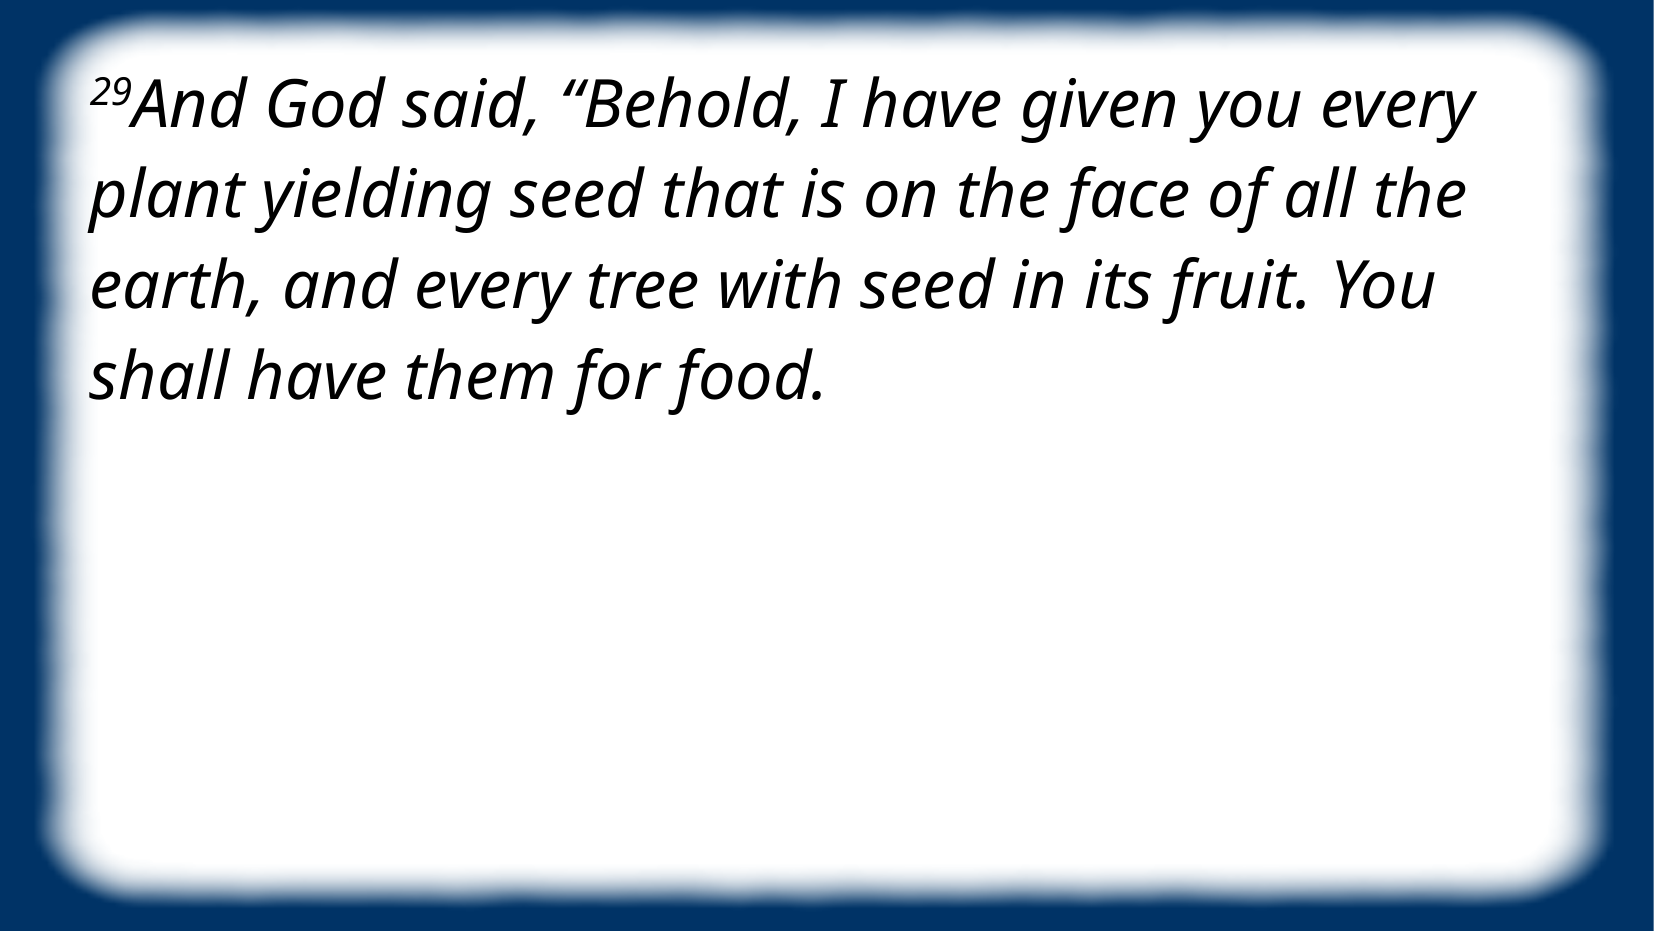

29And God said, “Behold, I have given you every plant yielding seed that is on the face of all the earth, and every tree with seed in its fruit. You shall have them for food.